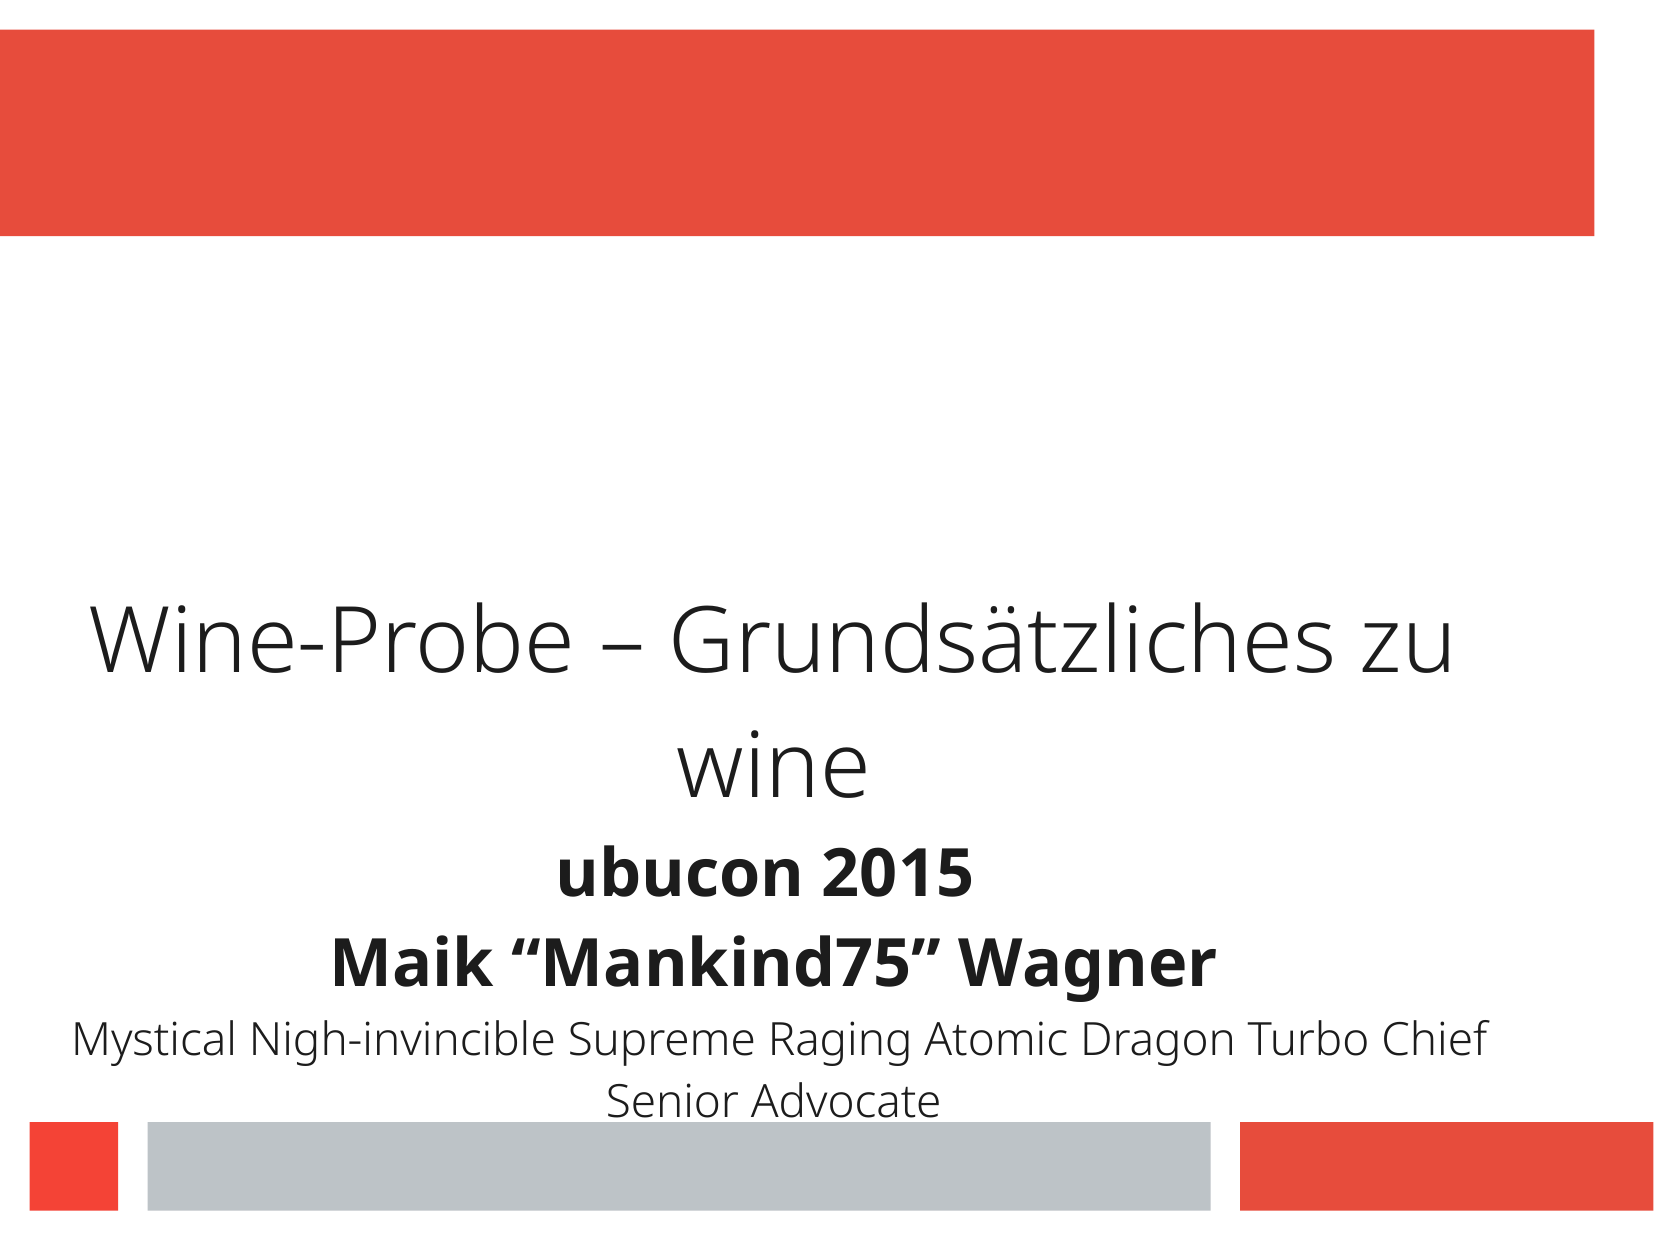

Wine-Probe – Grundsätzliches zu wine
ubucon 2015
Maik “Mankind75” Wagner
 Mystical Nigh-invincible Supreme Raging Atomic Dragon Turbo Chief Senior Advocate
#